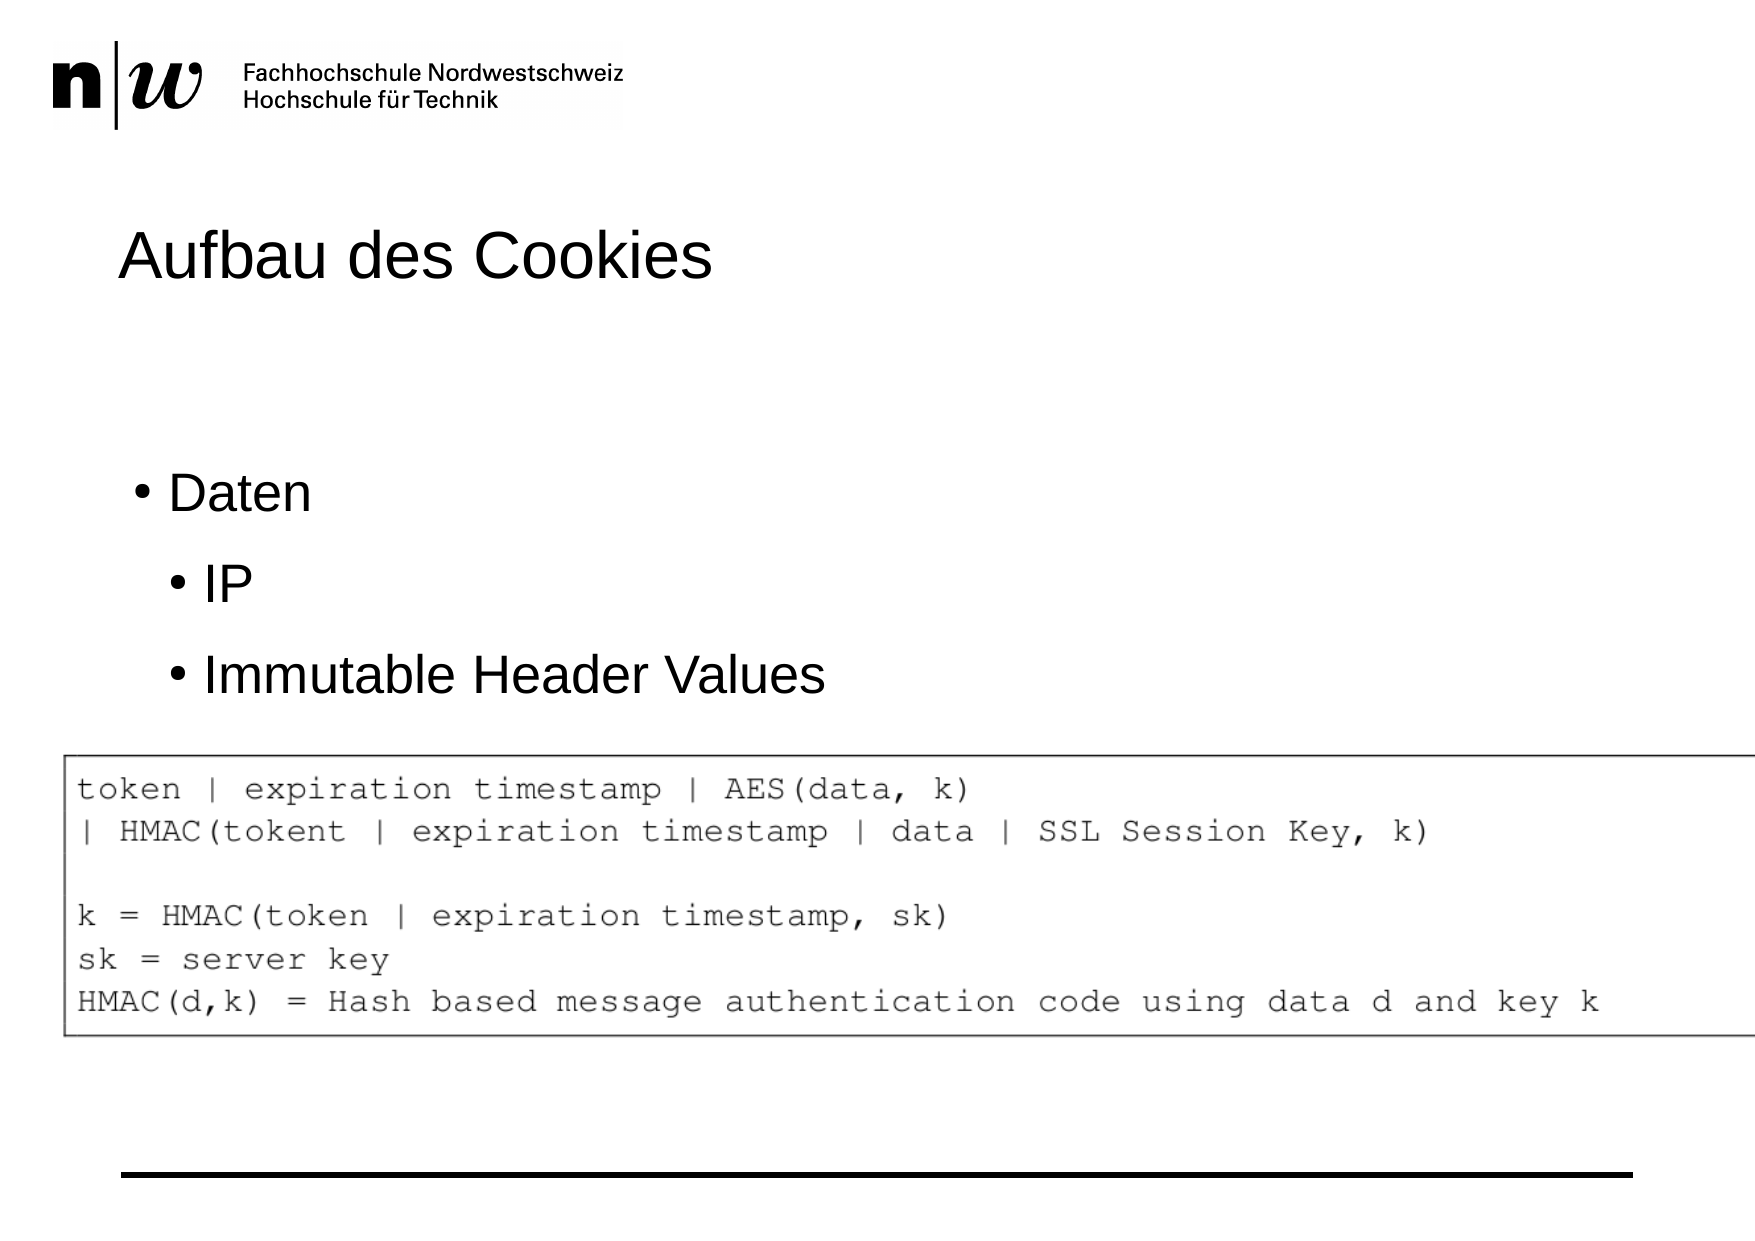

Aufbau des Cookies
Daten
IP
Immutable Header Values